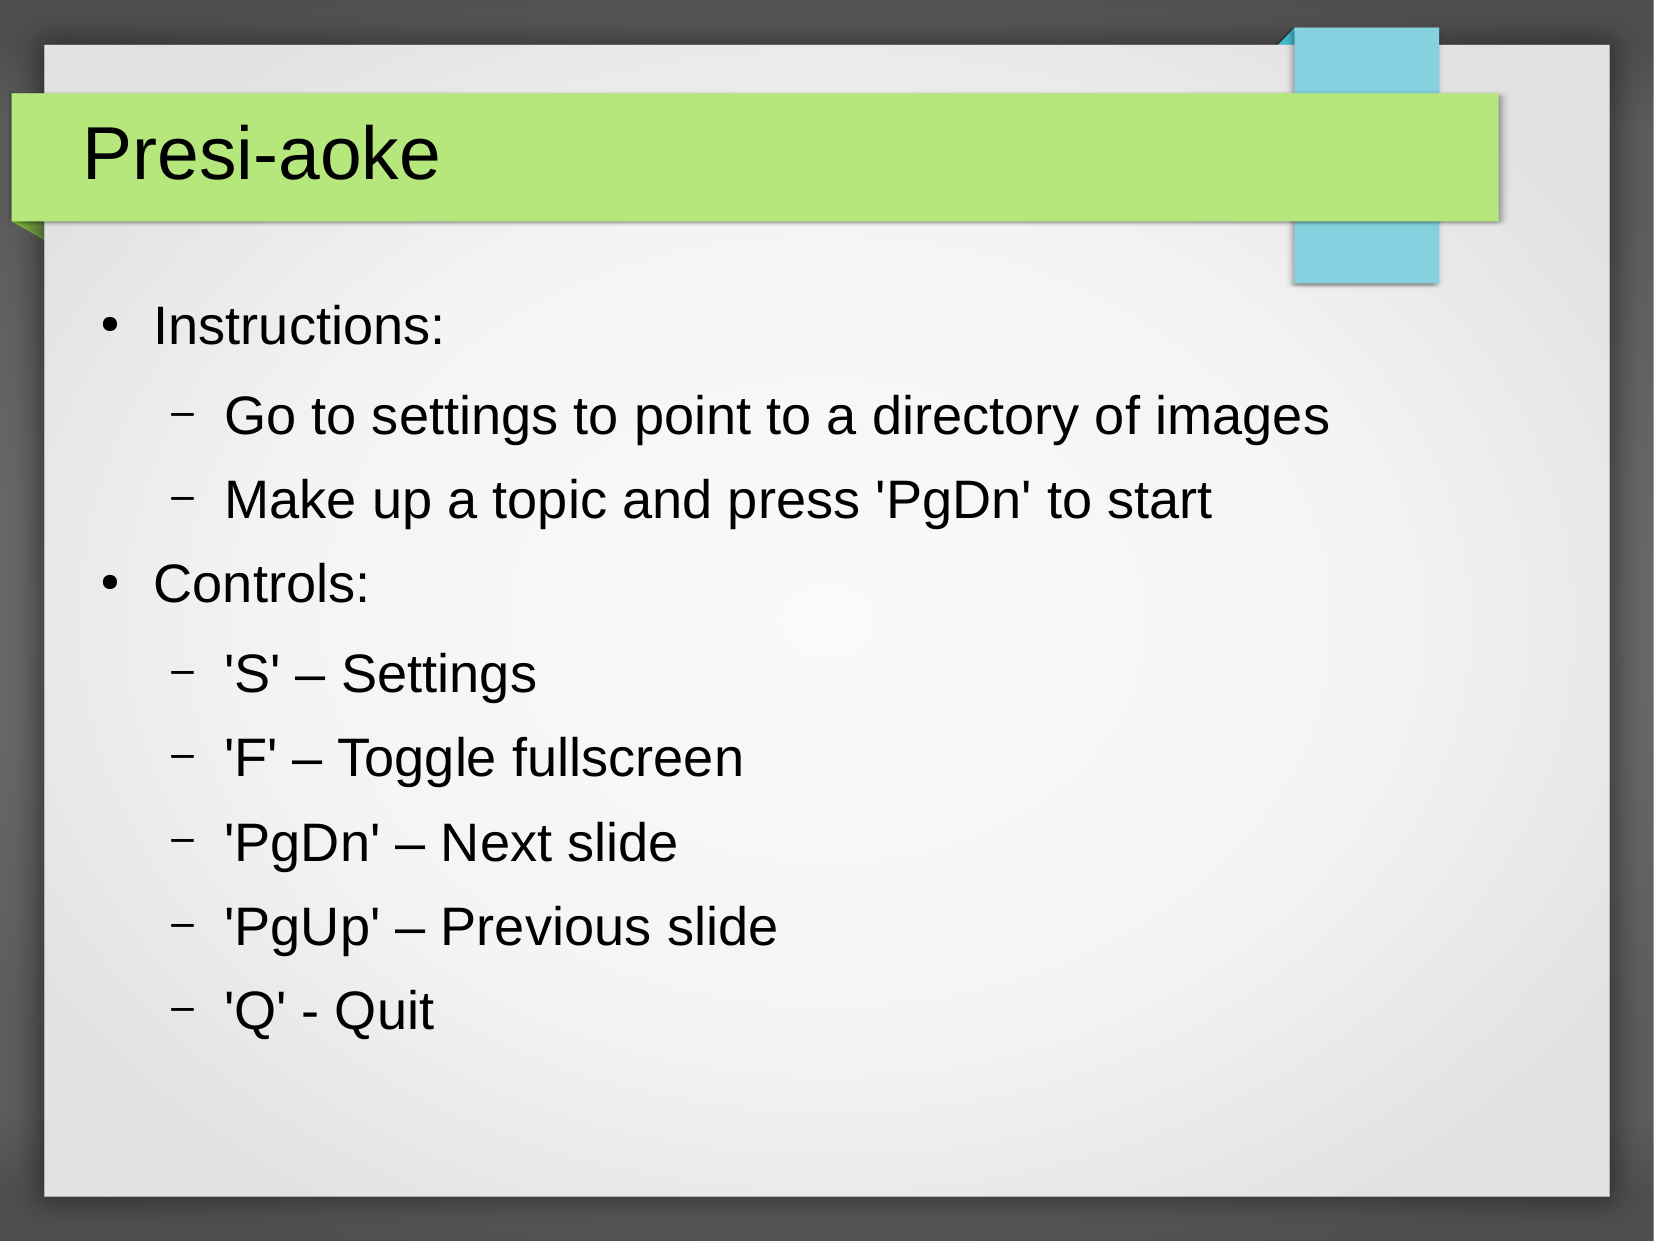

# Presi-aoke
Instructions:
Go to settings to point to a directory of images
Make up a topic and press 'PgDn' to start
Controls:
'S' – Settings
'F' – Toggle fullscreen
'PgDn' – Next slide
'PgUp' – Previous slide
'Q' - Quit